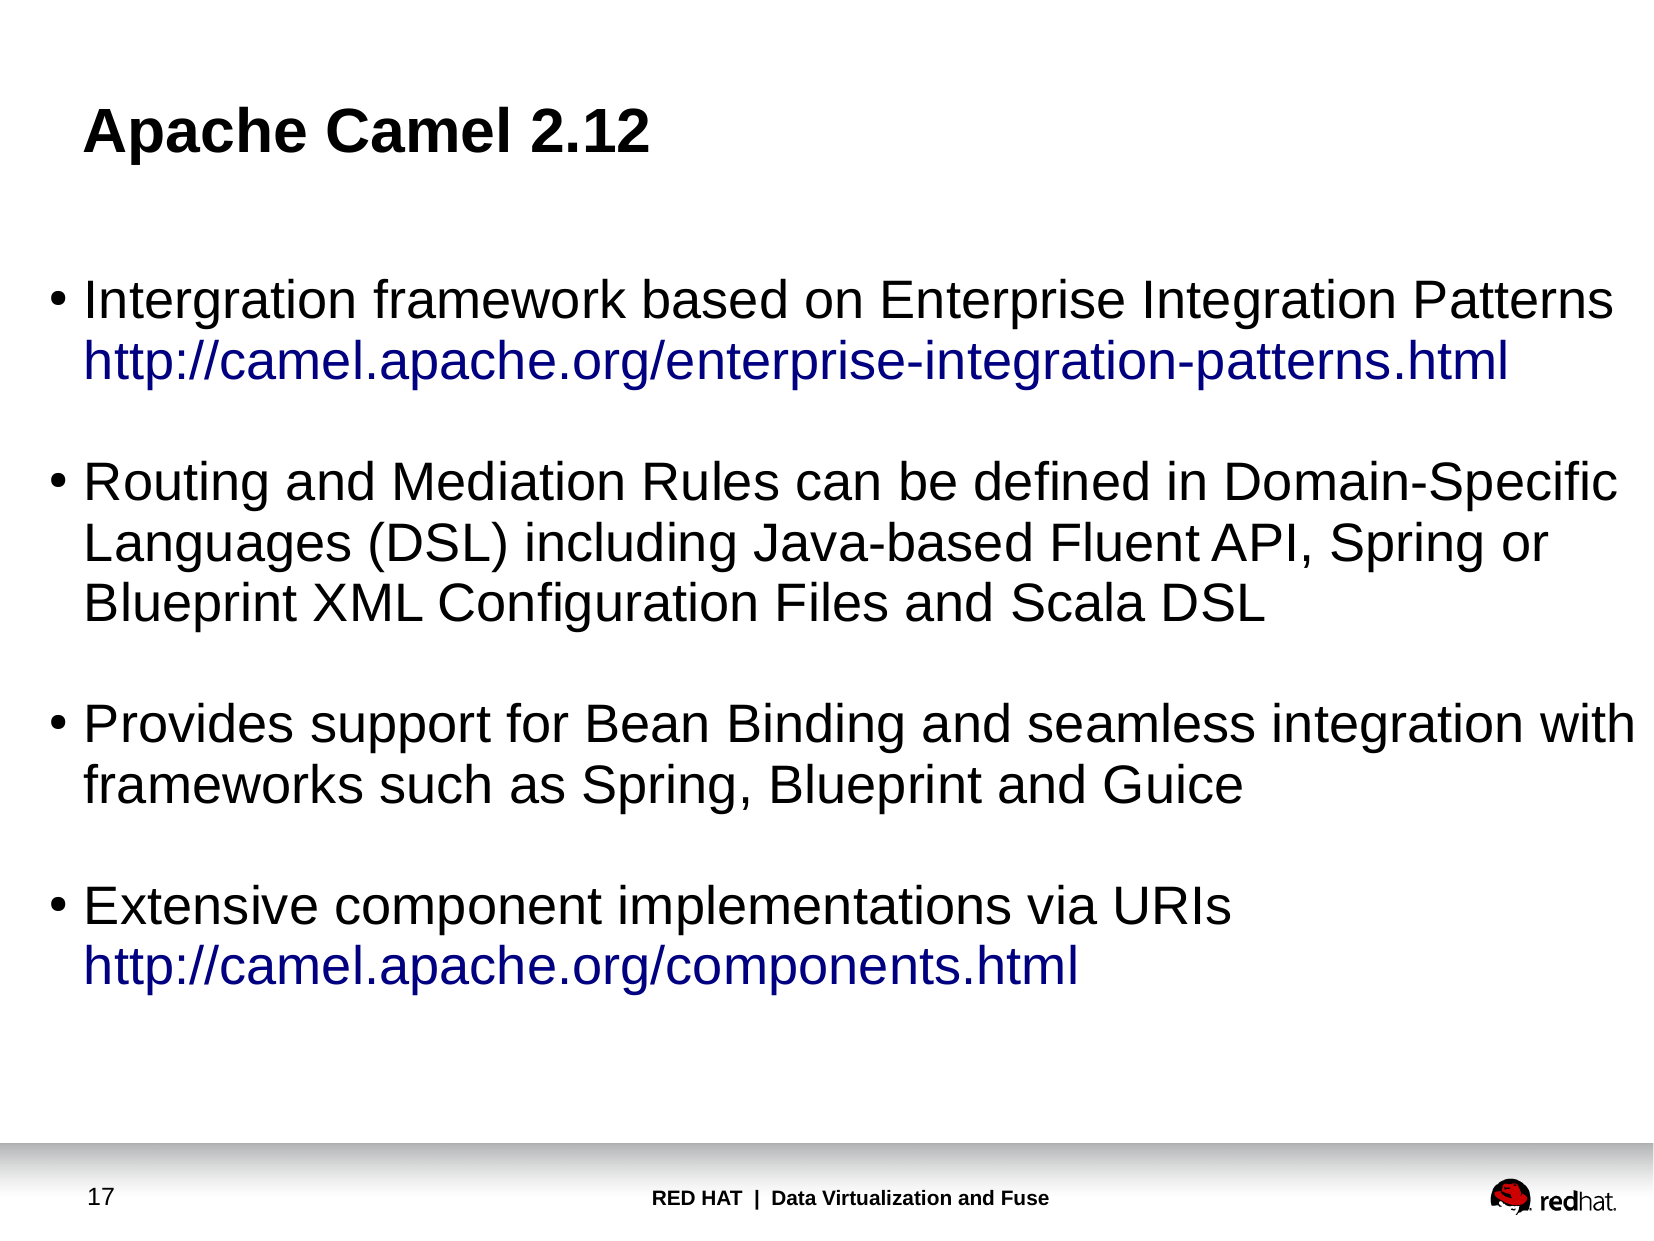

# Apache Camel 2.12
Intergration framework based on Enterprise Integration Patterns http://camel.apache.org/enterprise-integration-patterns.html
Routing and Mediation Rules can be defined in Domain-Specific Languages (DSL) including Java-based Fluent API, Spring or Blueprint XML Configuration Files and Scala DSL
Provides support for Bean Binding and seamless integration with frameworks such as Spring, Blueprint and Guice
Extensive component implementations via URIs http://camel.apache.org/components.html